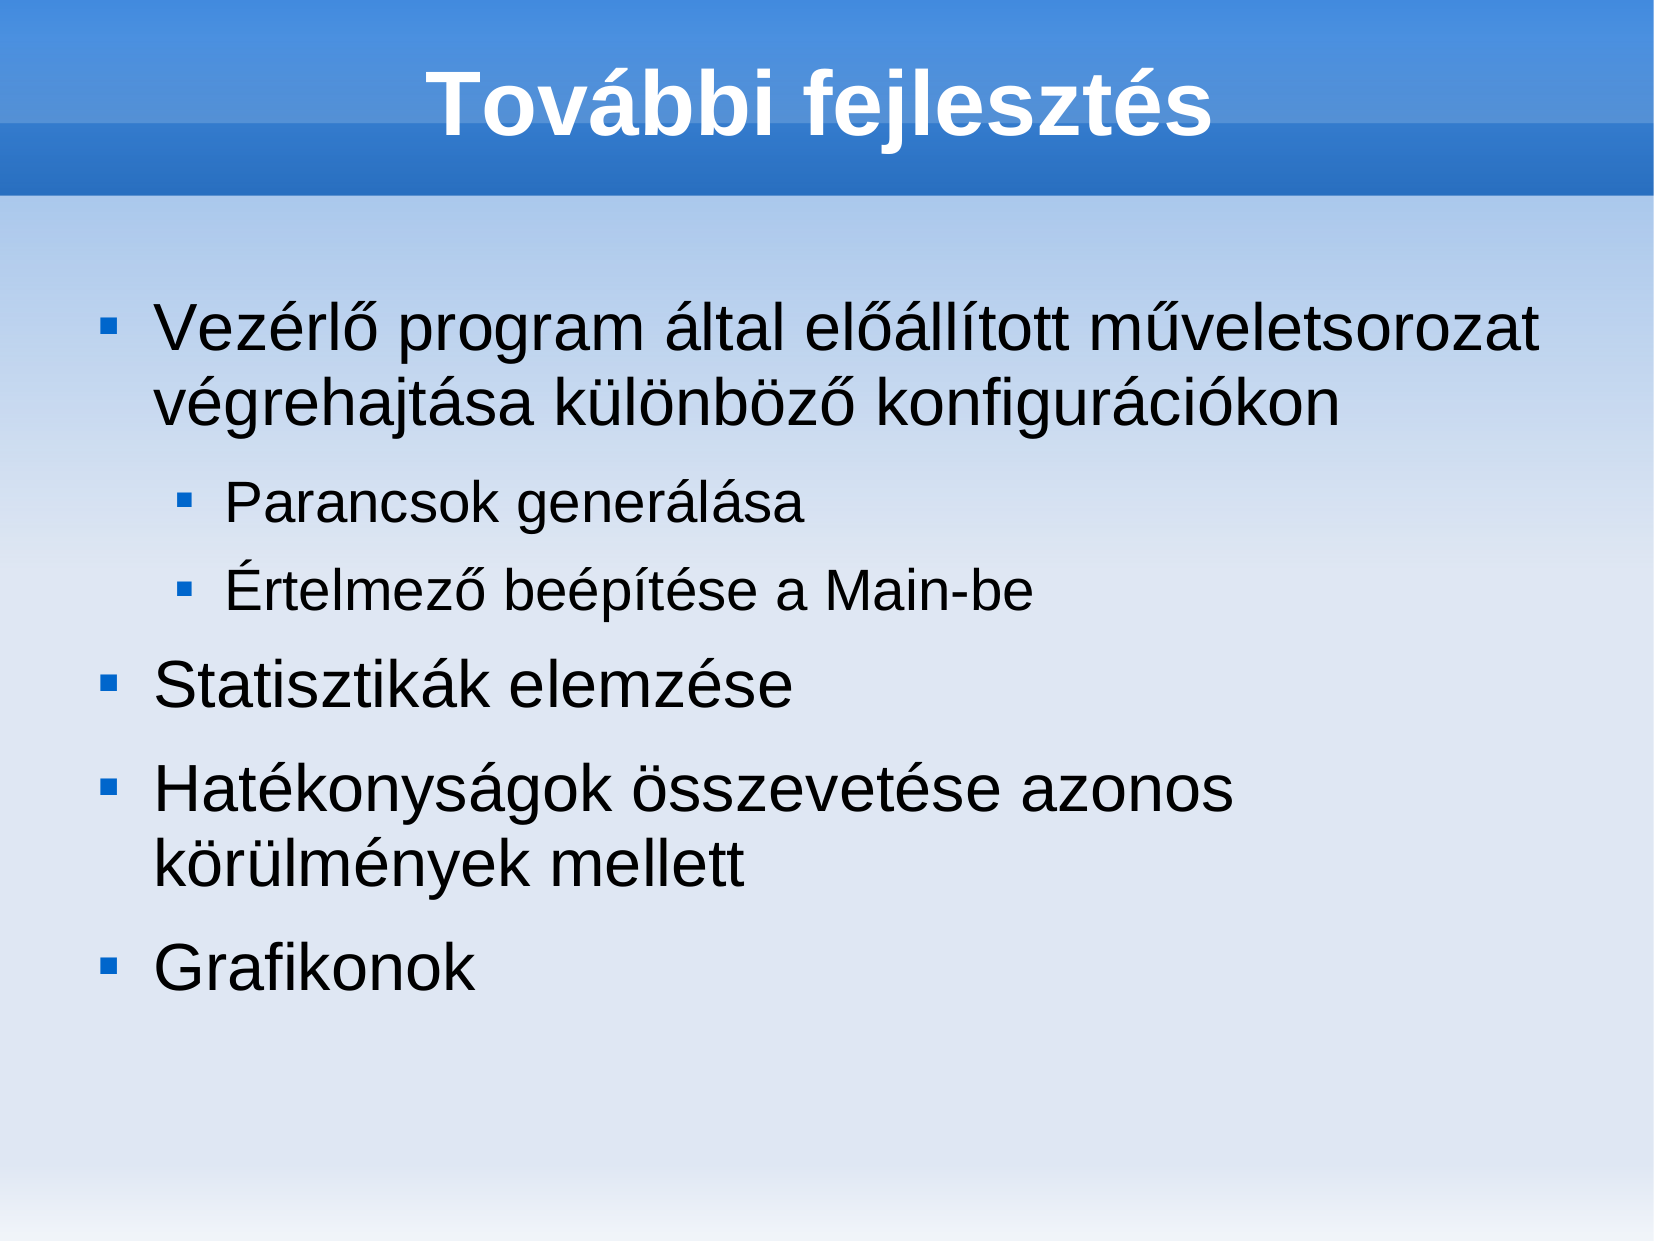

# További fejlesztés
Vezérlő program által előállított műveletsorozat végrehajtása különböző konfigurációkon
Parancsok generálása
Értelmező beépítése a Main-be
Statisztikák elemzése
Hatékonyságok összevetése azonos körülmények mellett
Grafikonok